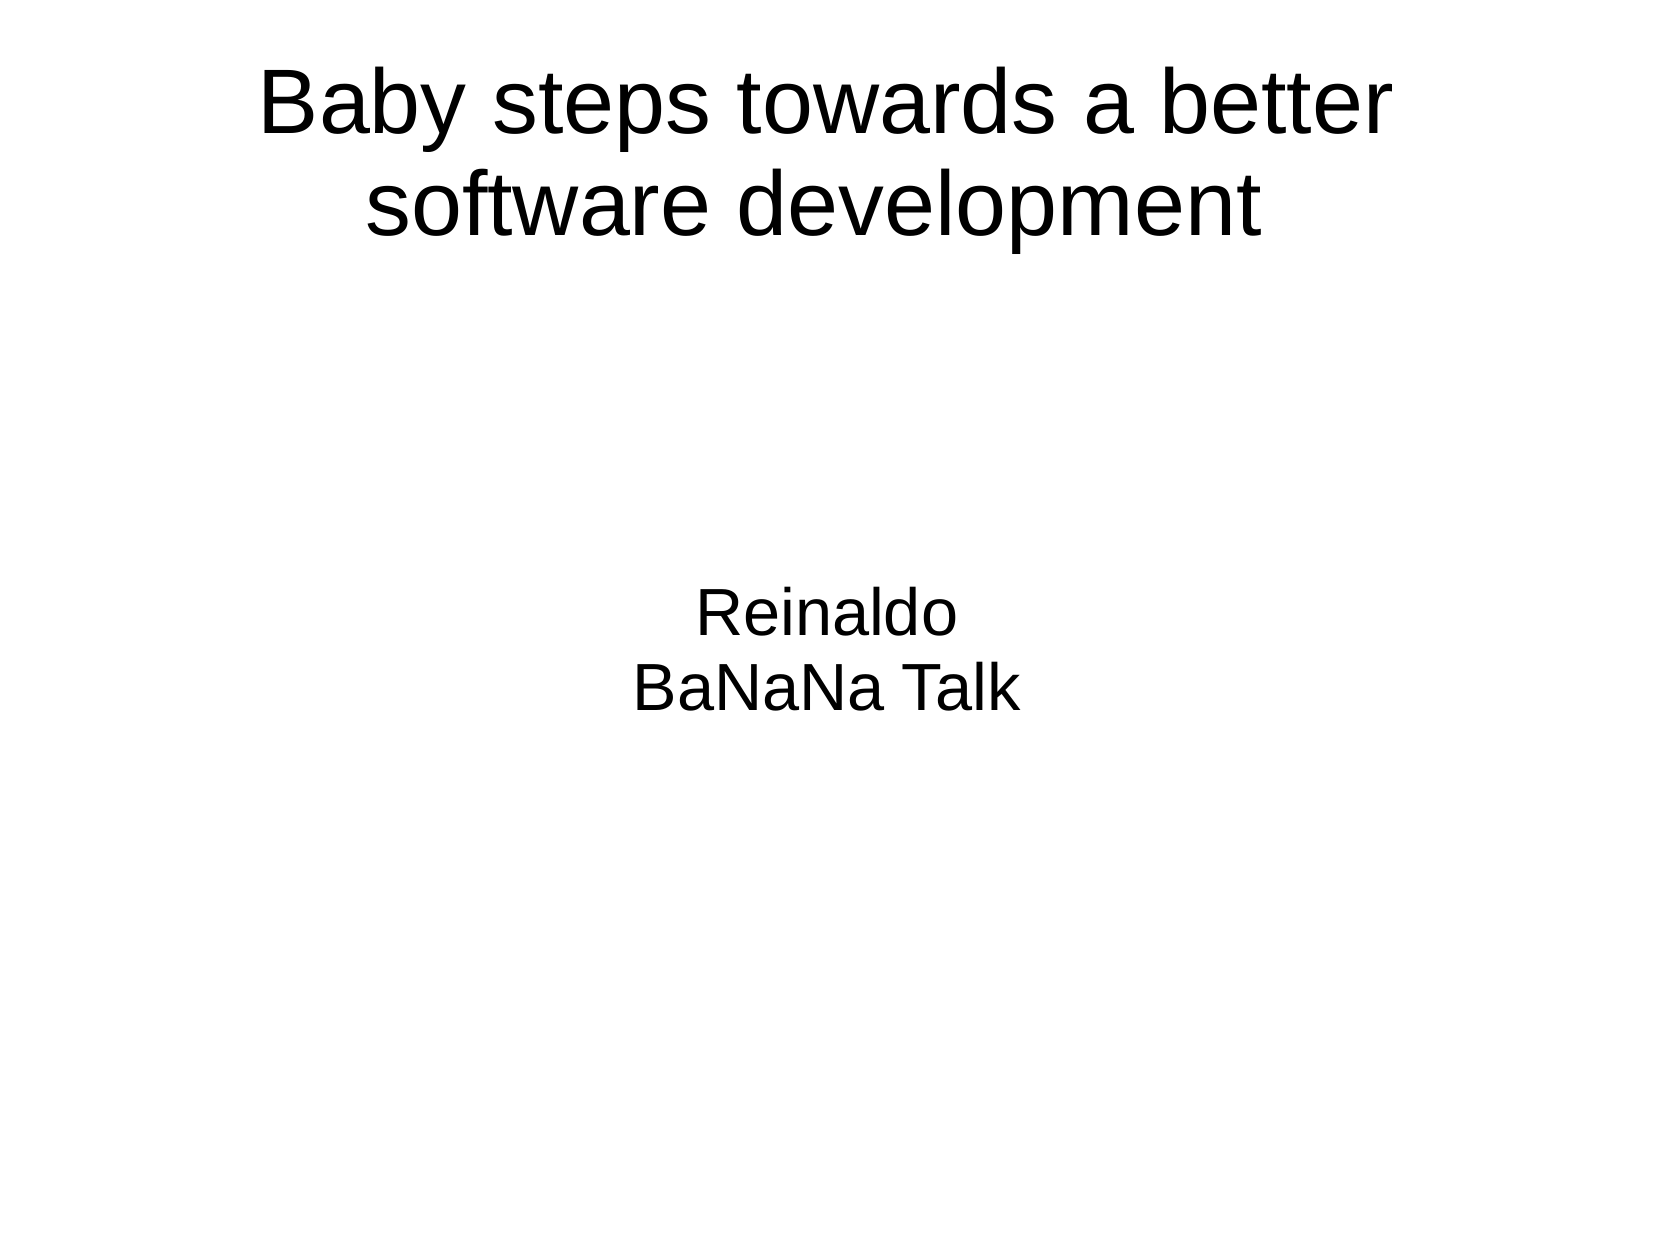

# Baby steps towards a better software development
Reinaldo
BaNaNa Talk